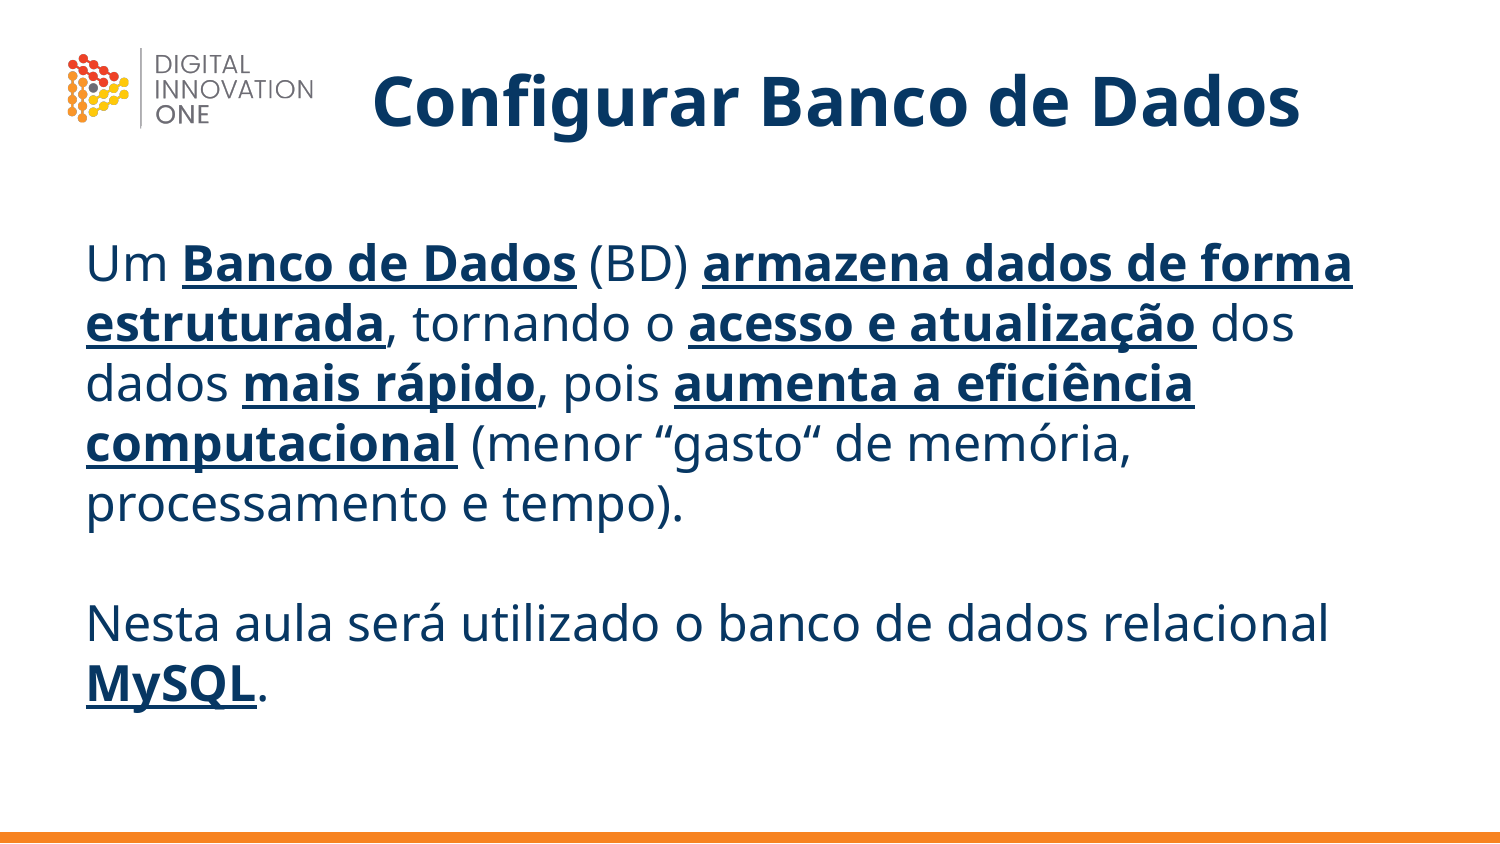

# Configurar Banco de Dados
Um Banco de Dados (BD) armazena dados de forma estruturada, tornando o acesso e atualização dos dados mais rápido, pois aumenta a eficiência computacional (menor “gasto“ de memória, processamento e tempo).
Nesta aula será utilizado o banco de dados relacional MySQL.